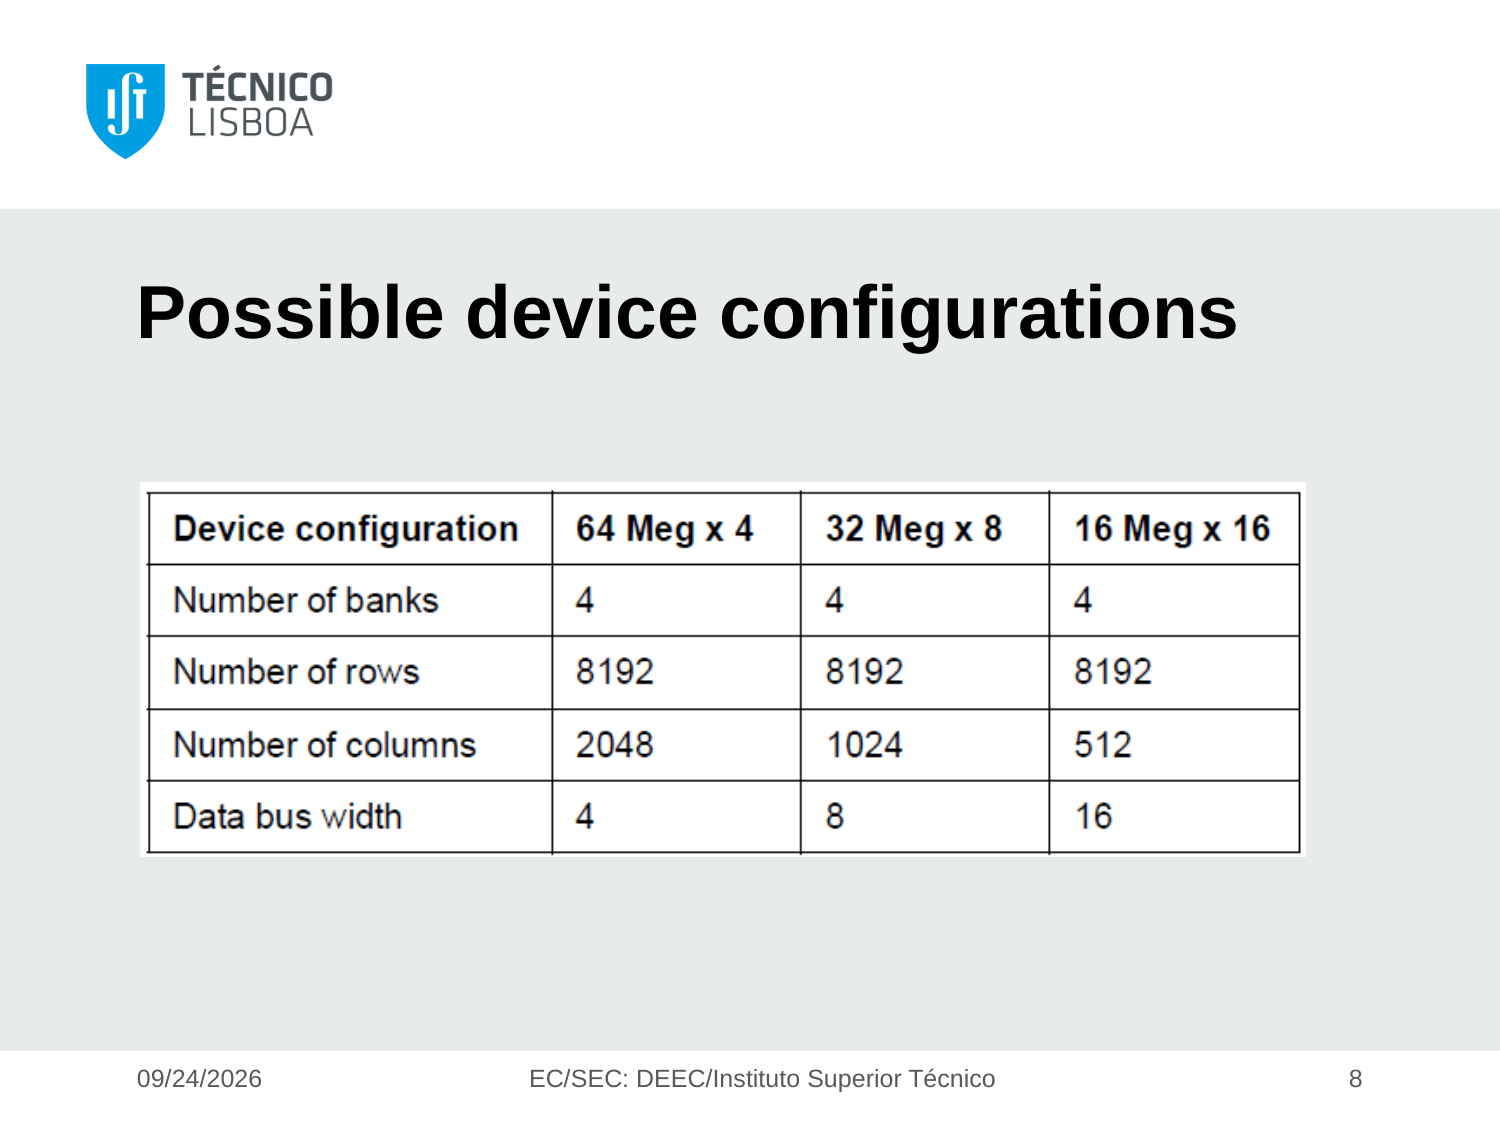

# Possible device configurations
EC/SEC: DEEC/Instituto Superior Técnico